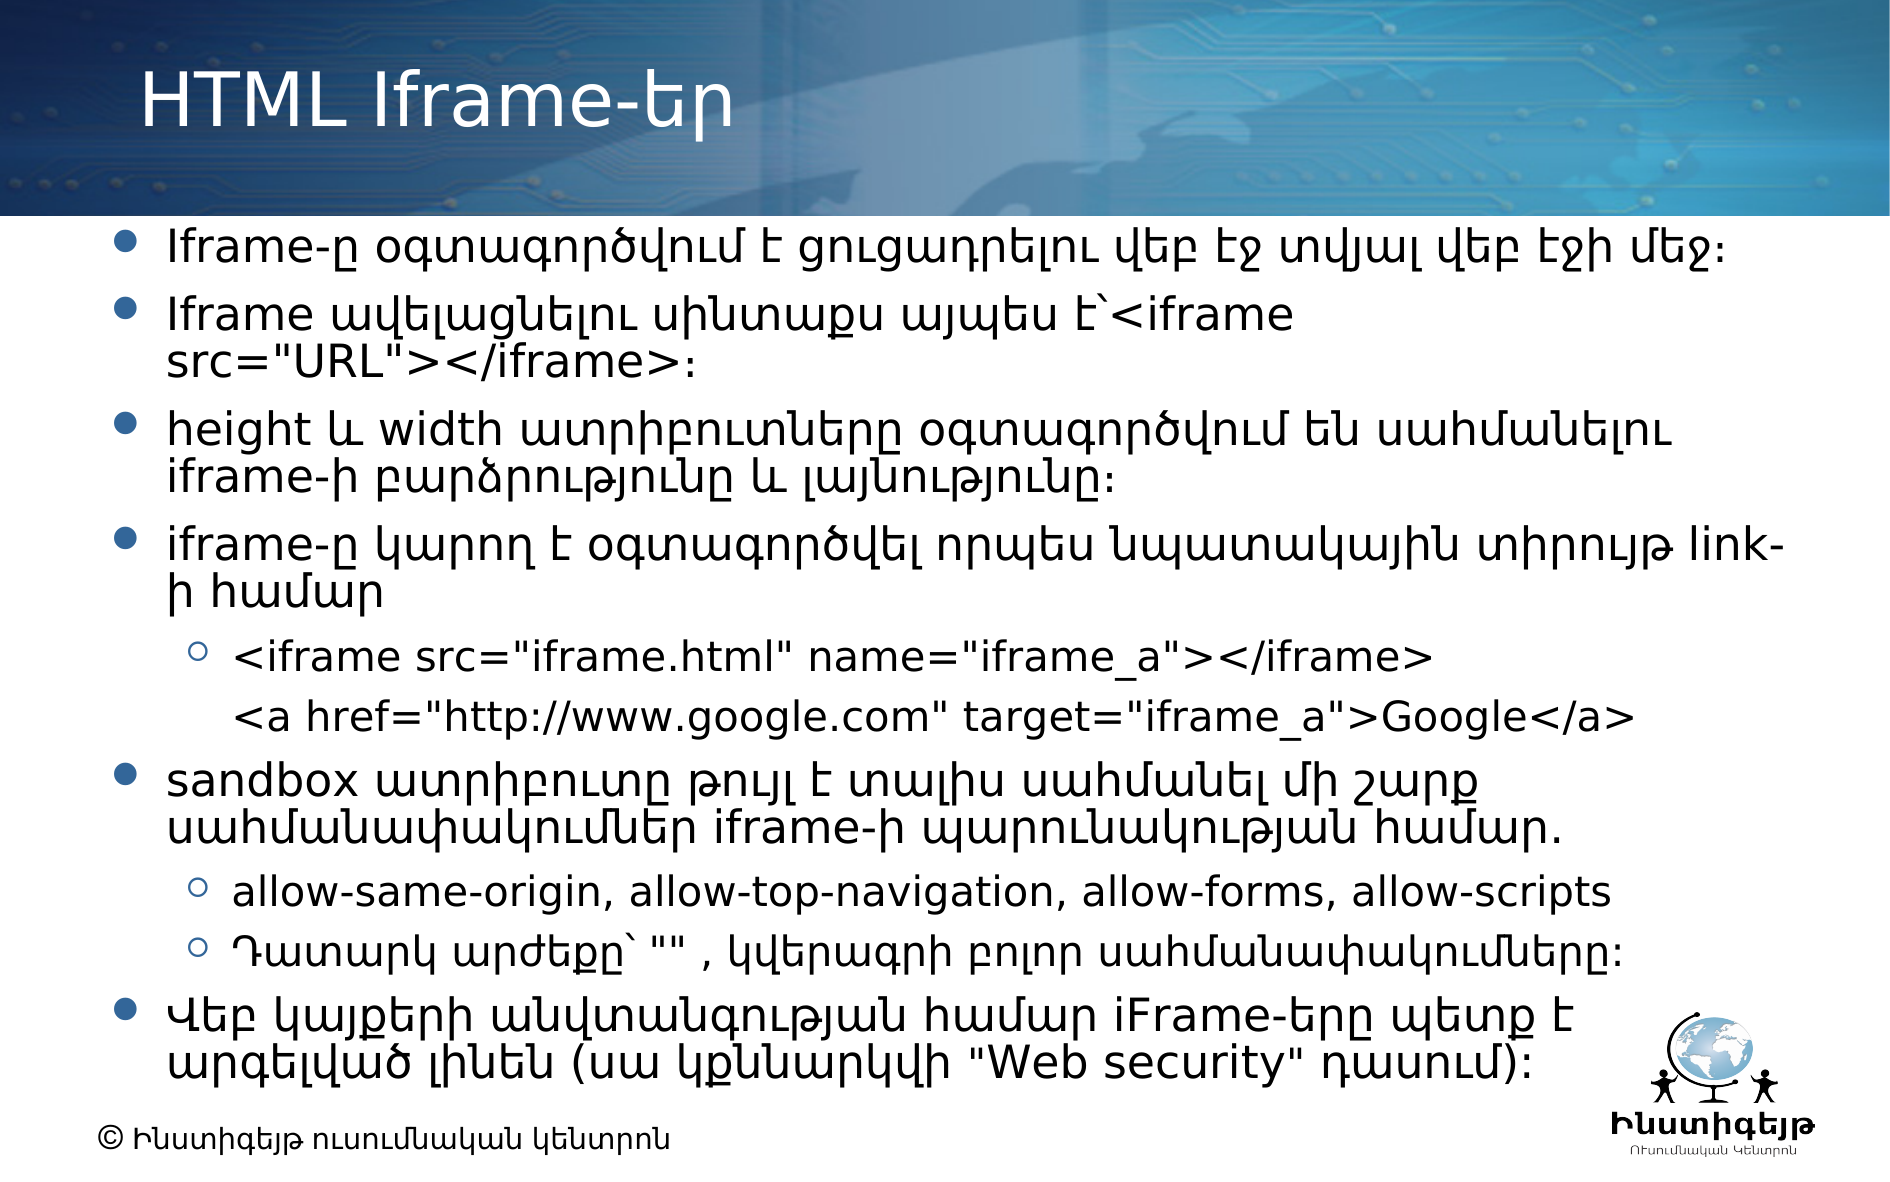

HTML Iframe-եր
# Iframe-ը օգտագործվում է ցուցադրելու վեբ էջ տվյալ վեբ էջի մեջ։
Iframe ավելացնելու սինտաքս այպես է՝<iframe src="URL"></iframe>։
height և width ատրիբուտները օգտագործվում են սահմանելու iframe-ի բարձրությունը և լայնությունը։
iframe-ը կարող է օգտագործվել որպես նպատակային տիրույթ link-ի համար
<iframe src="iframe.html" name="iframe_a"></iframe>
<a href="http://www.google.com" target="iframe_a">Google</a>
sandbox ատրիբուտը թույլ է տալիս սահմանել մի շարք սահմանափակումներ iframe-ի պարունակության համար․
allow-same-origin, allow-top-navigation, allow-forms, allow-scripts
Դատարկ արժեքը՝ "" , կվերագրի բոլոր սահմանափակումները:
Վեբ կայքերի անվտանգության համար iFrame-երը պետք է արգելված լինեն (սա կքննարկվի "Web security" դասում):